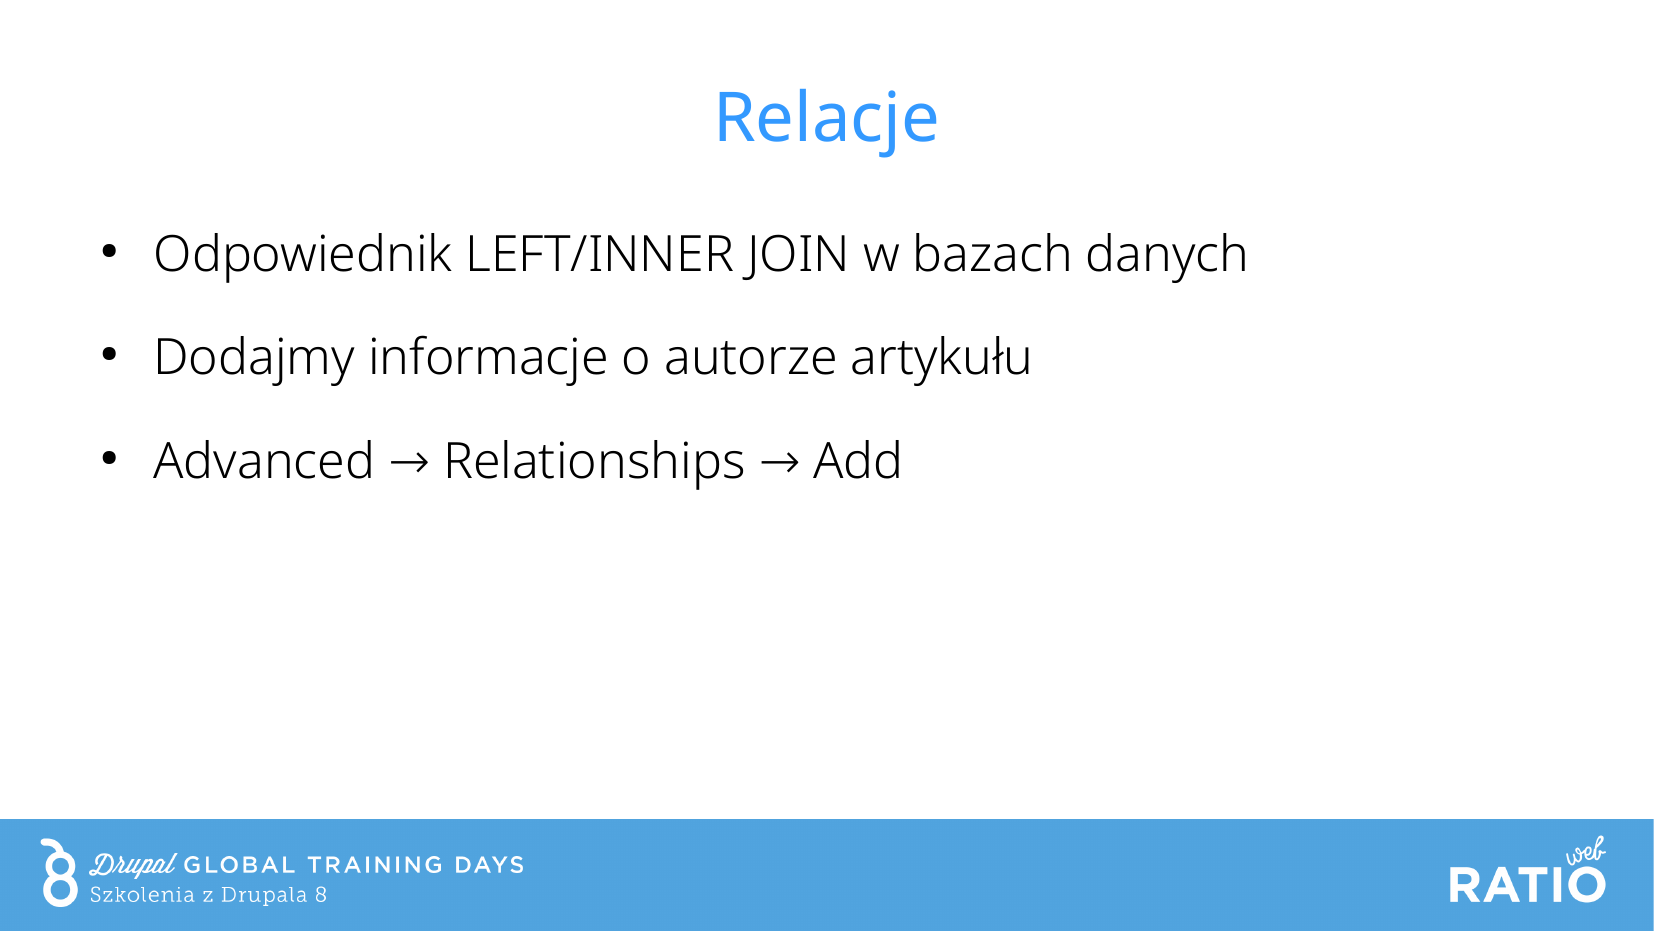

# Relacje
Odpowiednik LEFT/INNER JOIN w bazach danych
Dodajmy informacje o autorze artykułu
Advanced → Relationships → Add